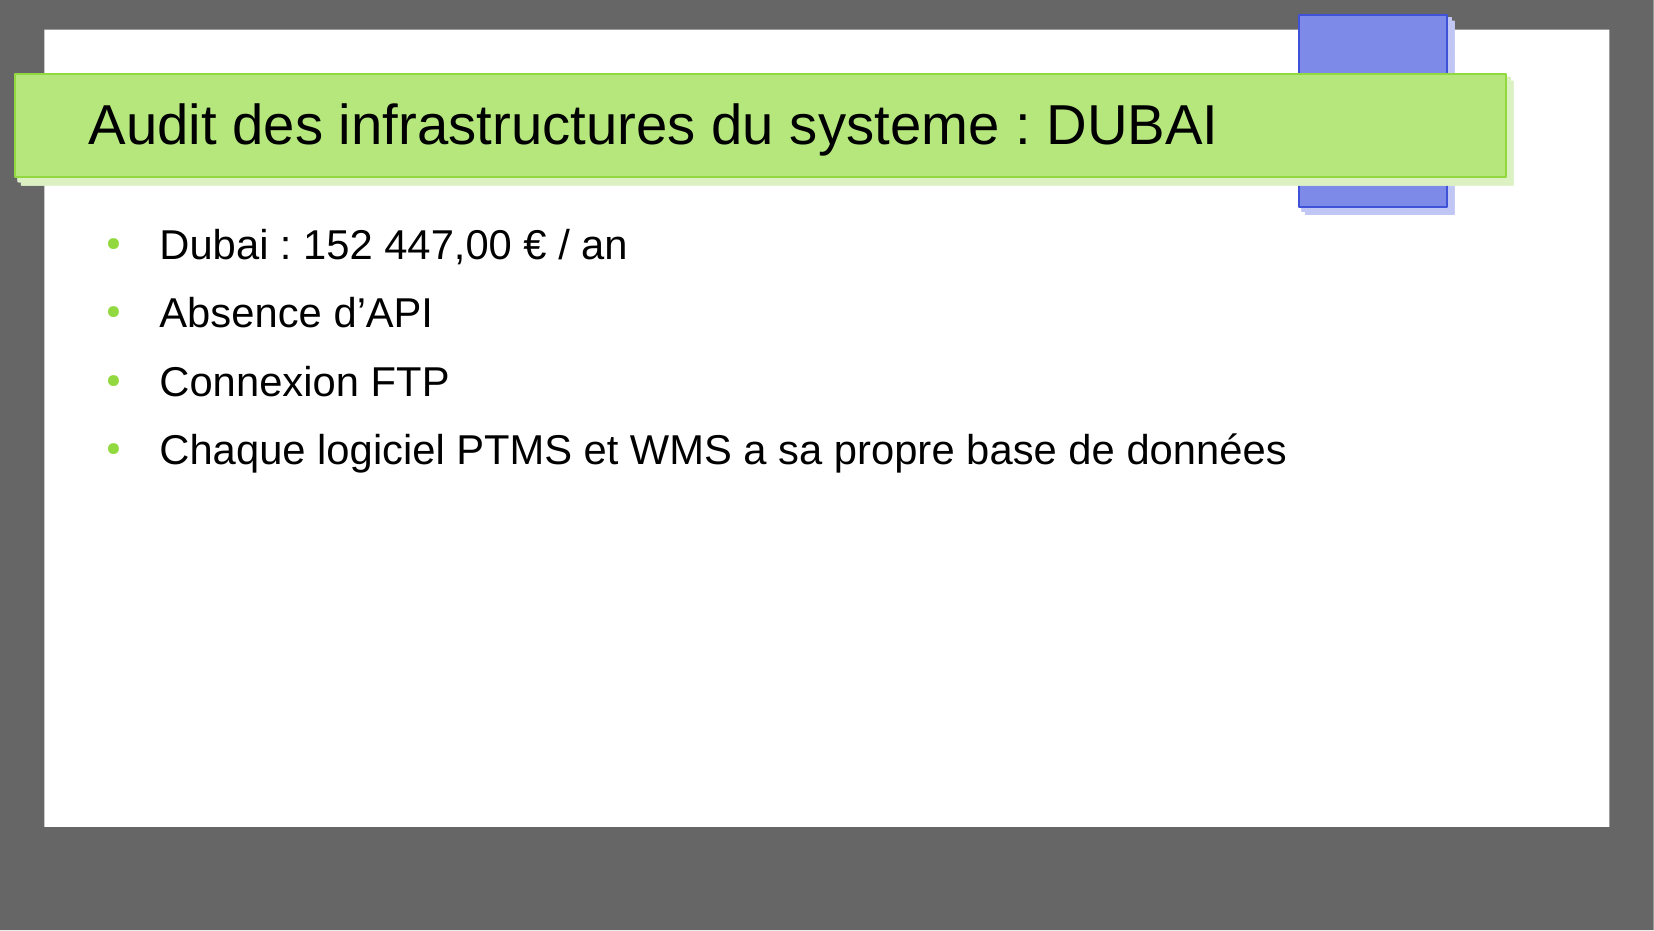

# Audit des infrastructures du systeme : DUBAI
Dubai : 152 447,00 € / an
Absence d’API
Connexion FTP
Chaque logiciel PTMS et WMS a sa propre base de données